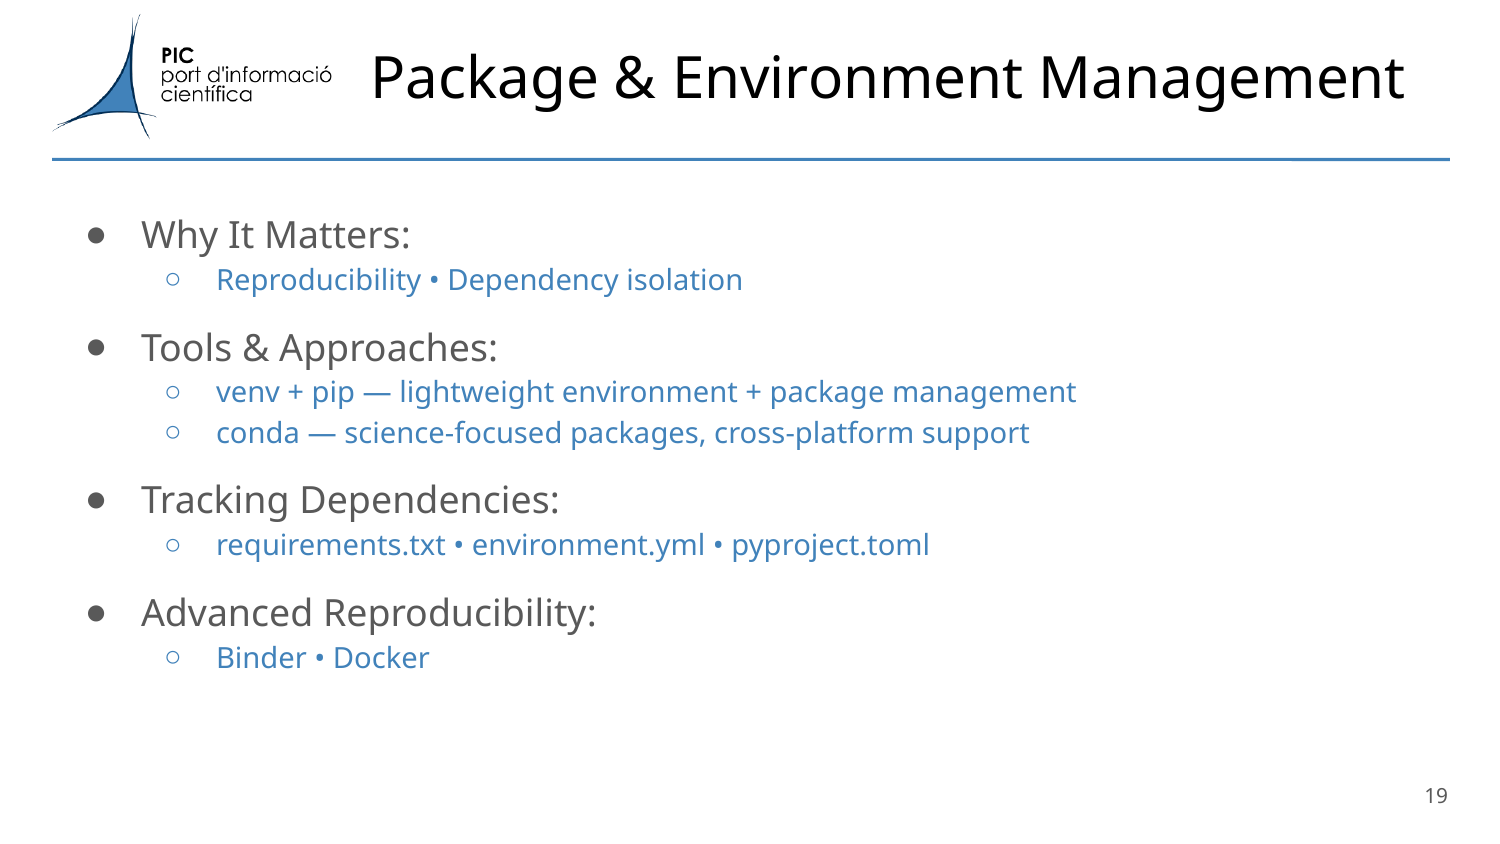

# Package & Environment Management
Why It Matters:
Reproducibility • Dependency isolation
Tools & Approaches:
venv + pip — lightweight environment + package management
conda — science-focused packages, cross-platform support
Tracking Dependencies:
requirements.txt • environment.yml • pyproject.toml
Advanced Reproducibility:
Binder • Docker